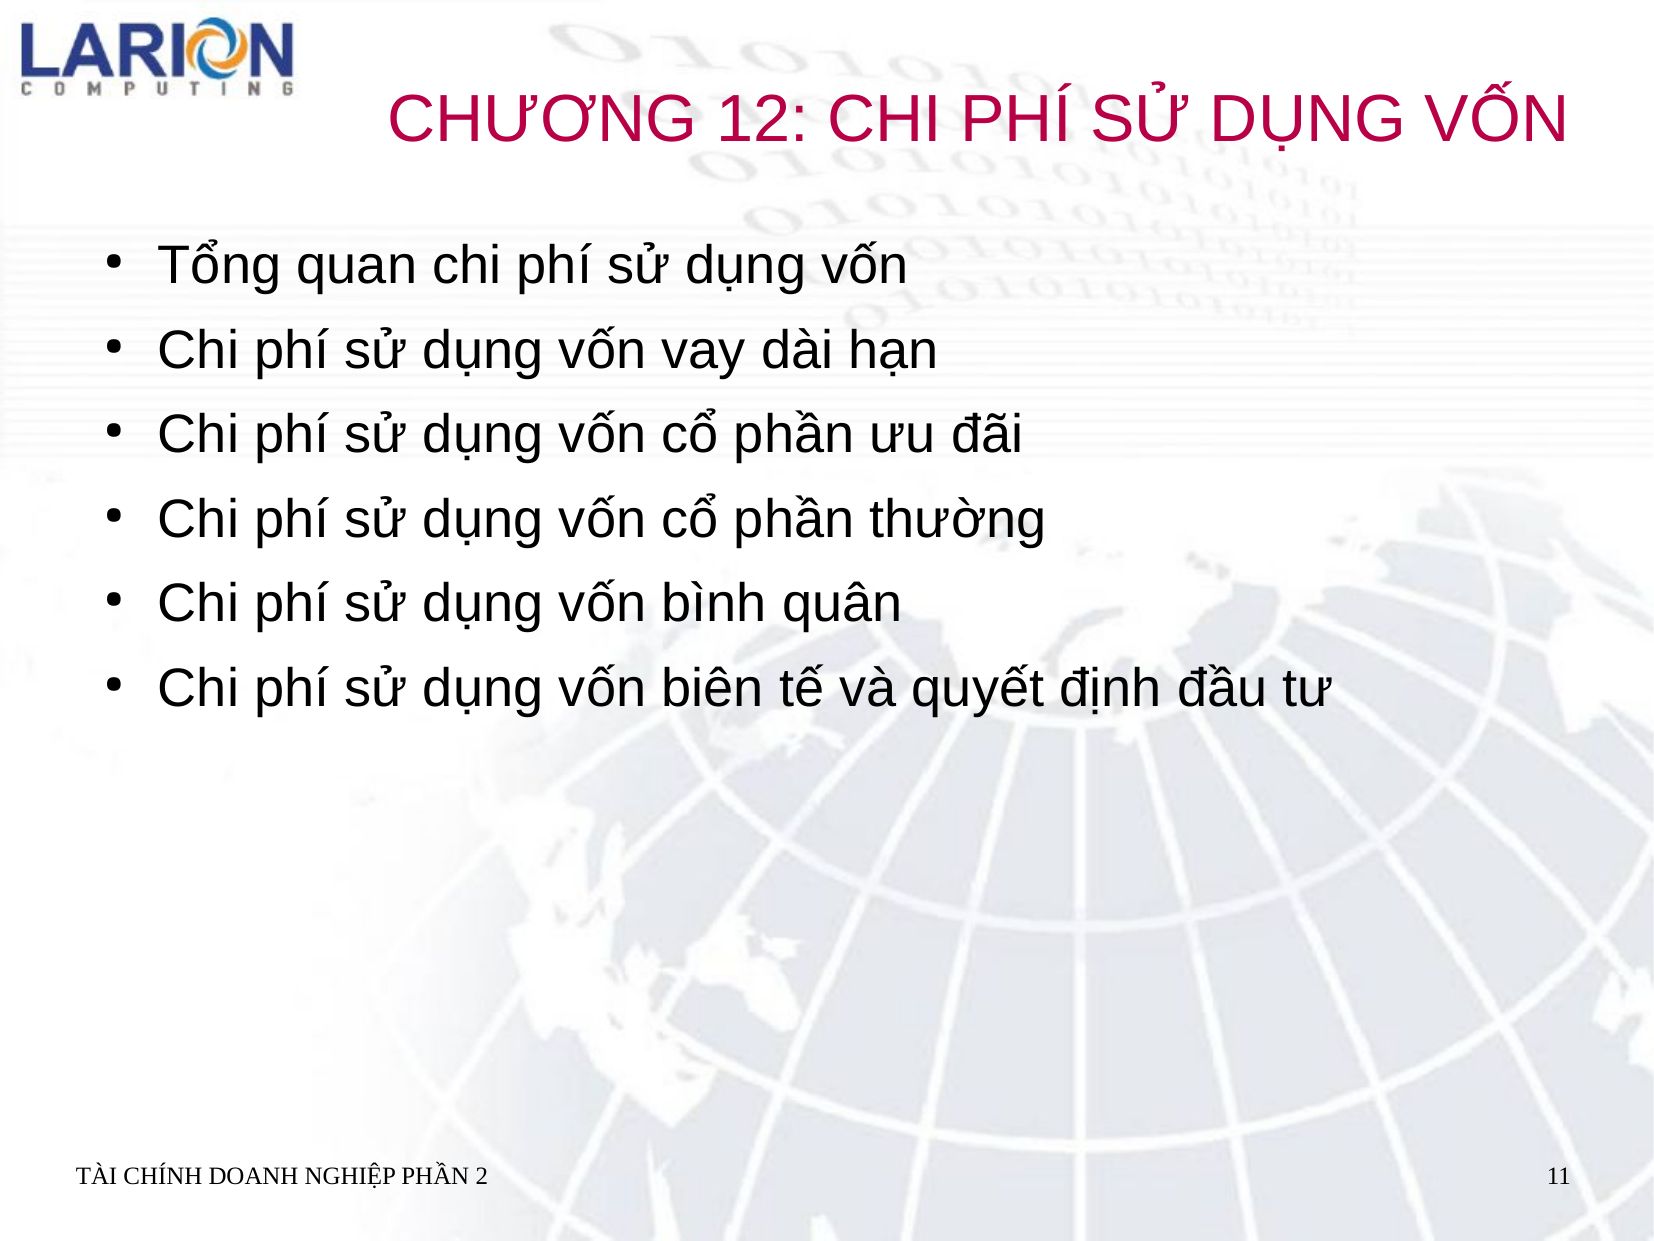

# CHƯƠNG 12: CHI PHÍ SỬ DỤNG VỐN
Tổng quan chi phí sử dụng vốn
Chi phí sử dụng vốn vay dài hạn
Chi phí sử dụng vốn cổ phần ưu đãi
Chi phí sử dụng vốn cổ phần thường
Chi phí sử dụng vốn bình quân
Chi phí sử dụng vốn biên tế và quyết định đầu tư
TÀI CHÍNH DOANH NGHIỆP PHẦN 2
11